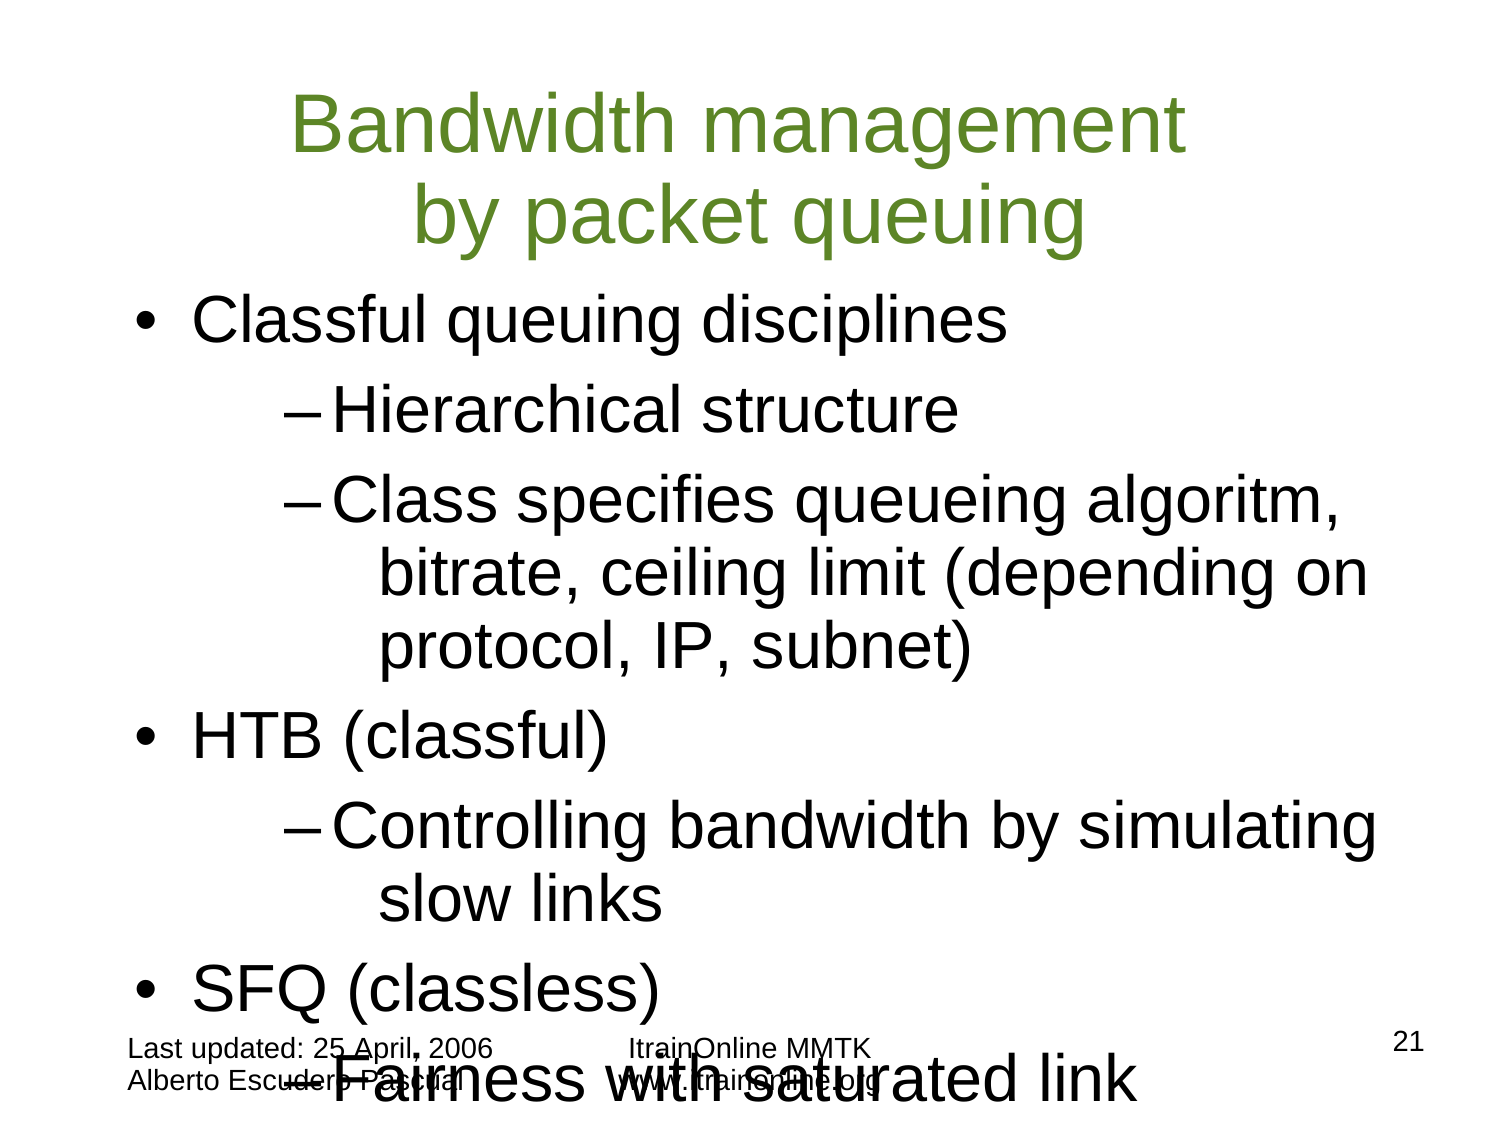

Bandwidth management
by packet queuing
Classful queuing disciplines
Hierarchical structure
Class specifies queueing algoritm, bitrate, ceiling limit (depending on protocol, IP, subnet)
HTB (classful)
Controlling bandwidth by simulating slow links
SFQ (classless)
Fairness with saturated link
21